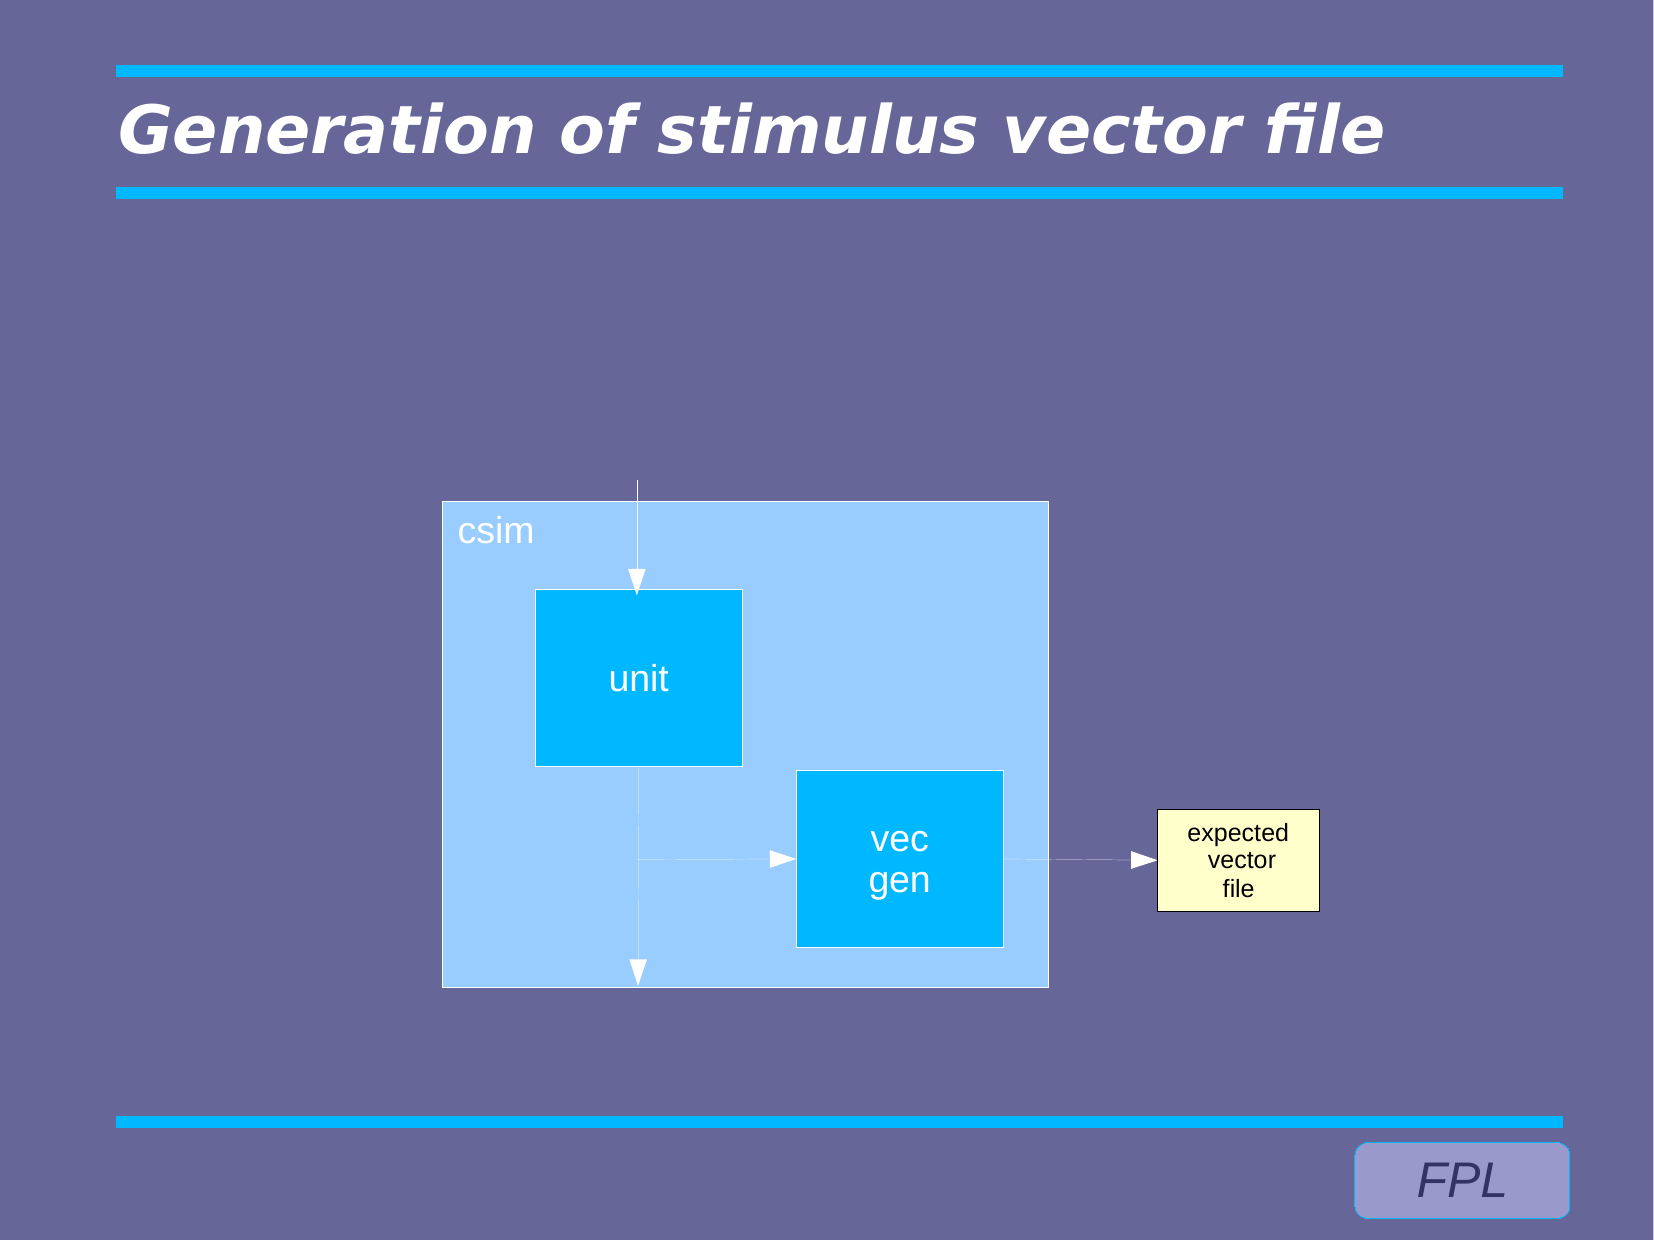

# Generation of stimulus vector file
csim
unit
vec
gen
expected
 vector
file